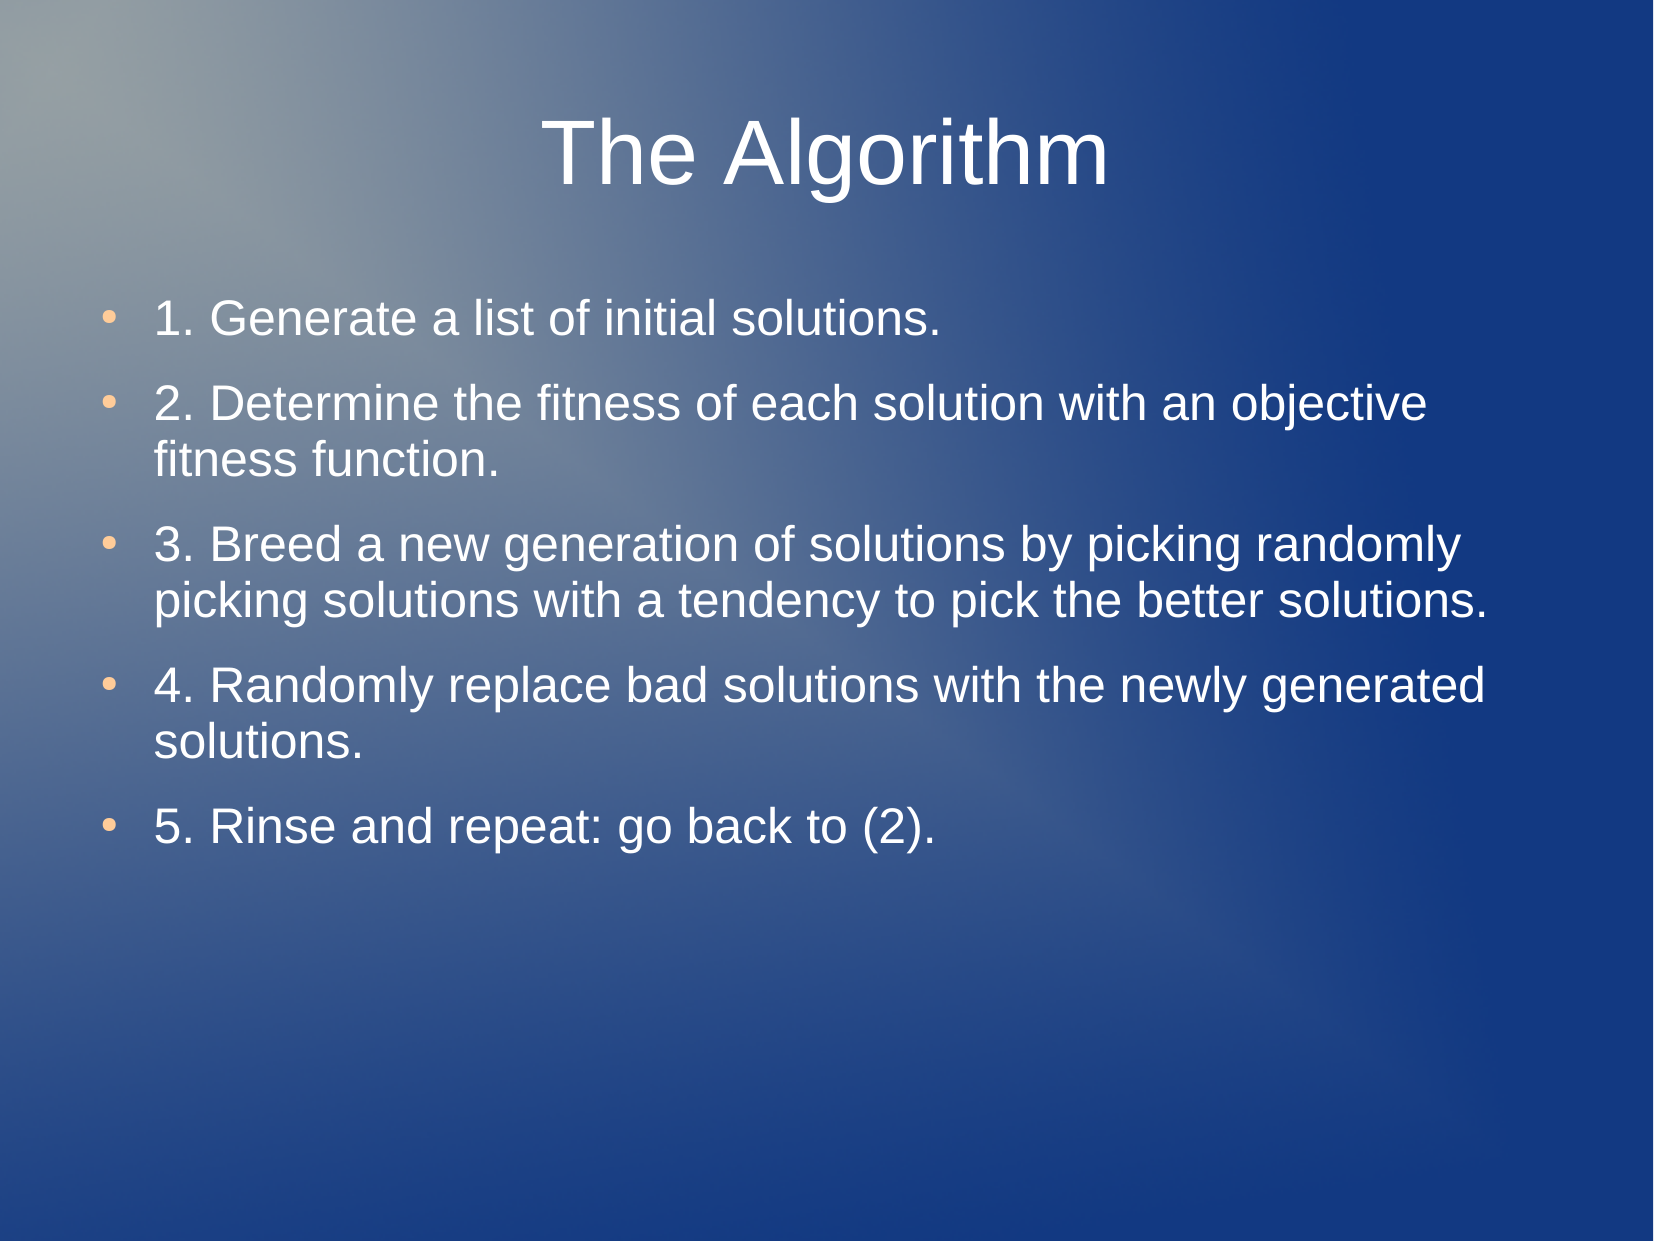

# The Algorithm
1. Generate a list of initial solutions.
2. Determine the fitness of each solution with an objective fitness function.
3. Breed a new generation of solutions by picking randomly picking solutions with a tendency to pick the better solutions.
4. Randomly replace bad solutions with the newly generated solutions.
5. Rinse and repeat: go back to (2).